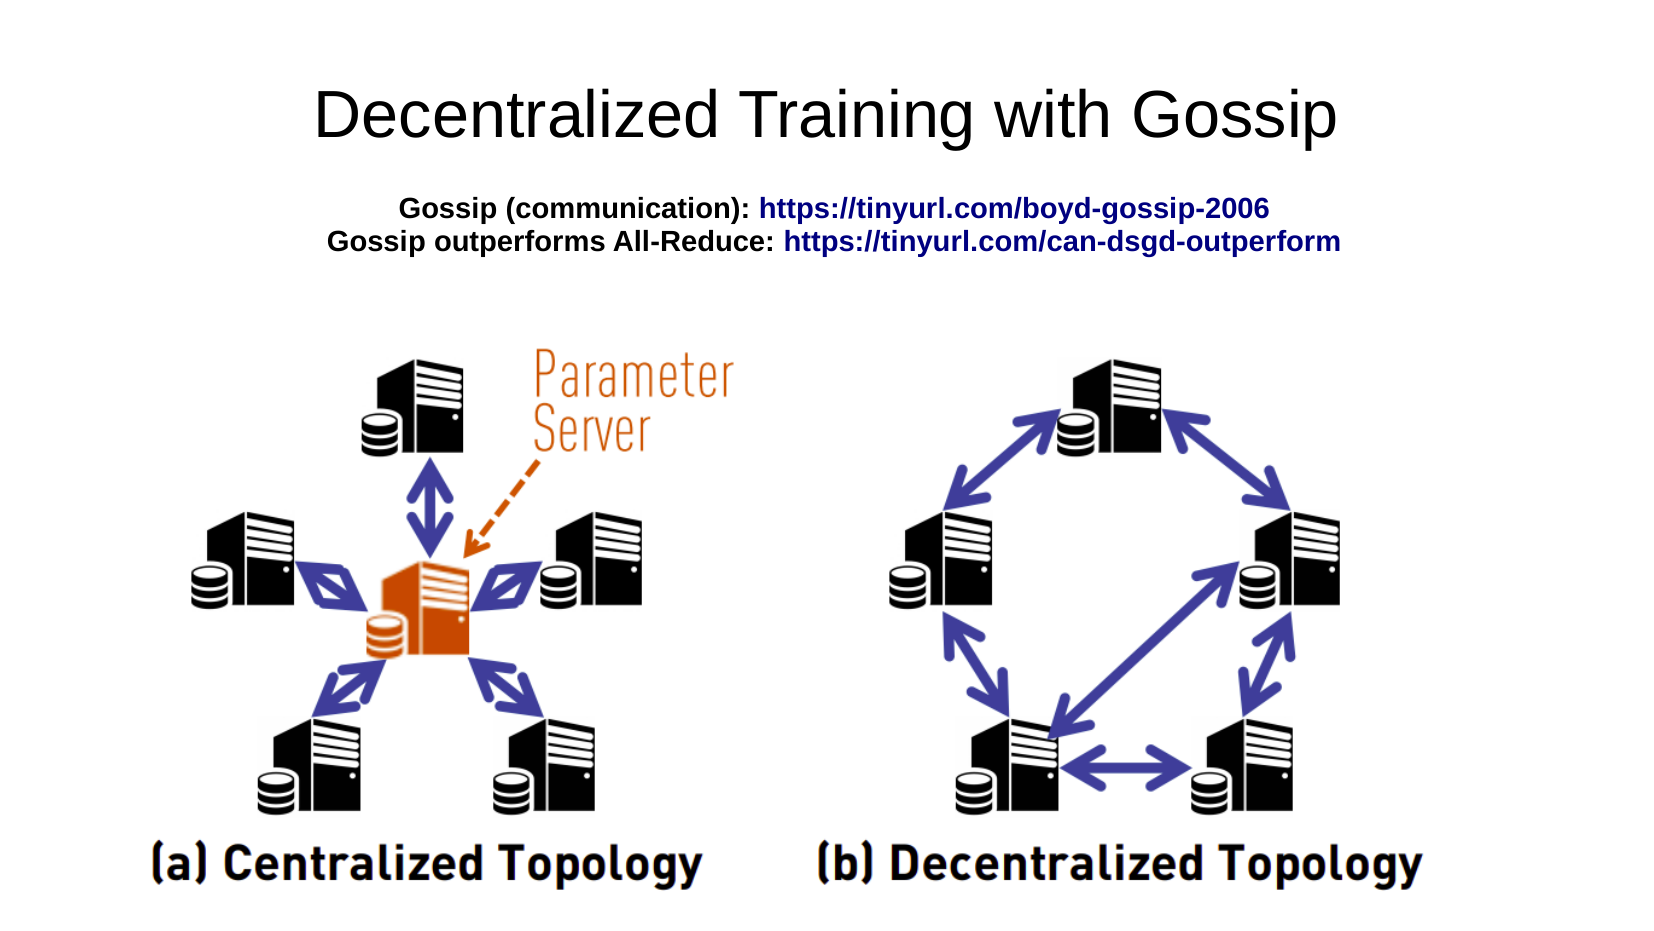

# Decentralized Training with Gossip
Gossip (communication): https://tinyurl.com/boyd-gossip-2006
Gossip outperforms All-Reduce: https://tinyurl.com/can-dsgd-outperform